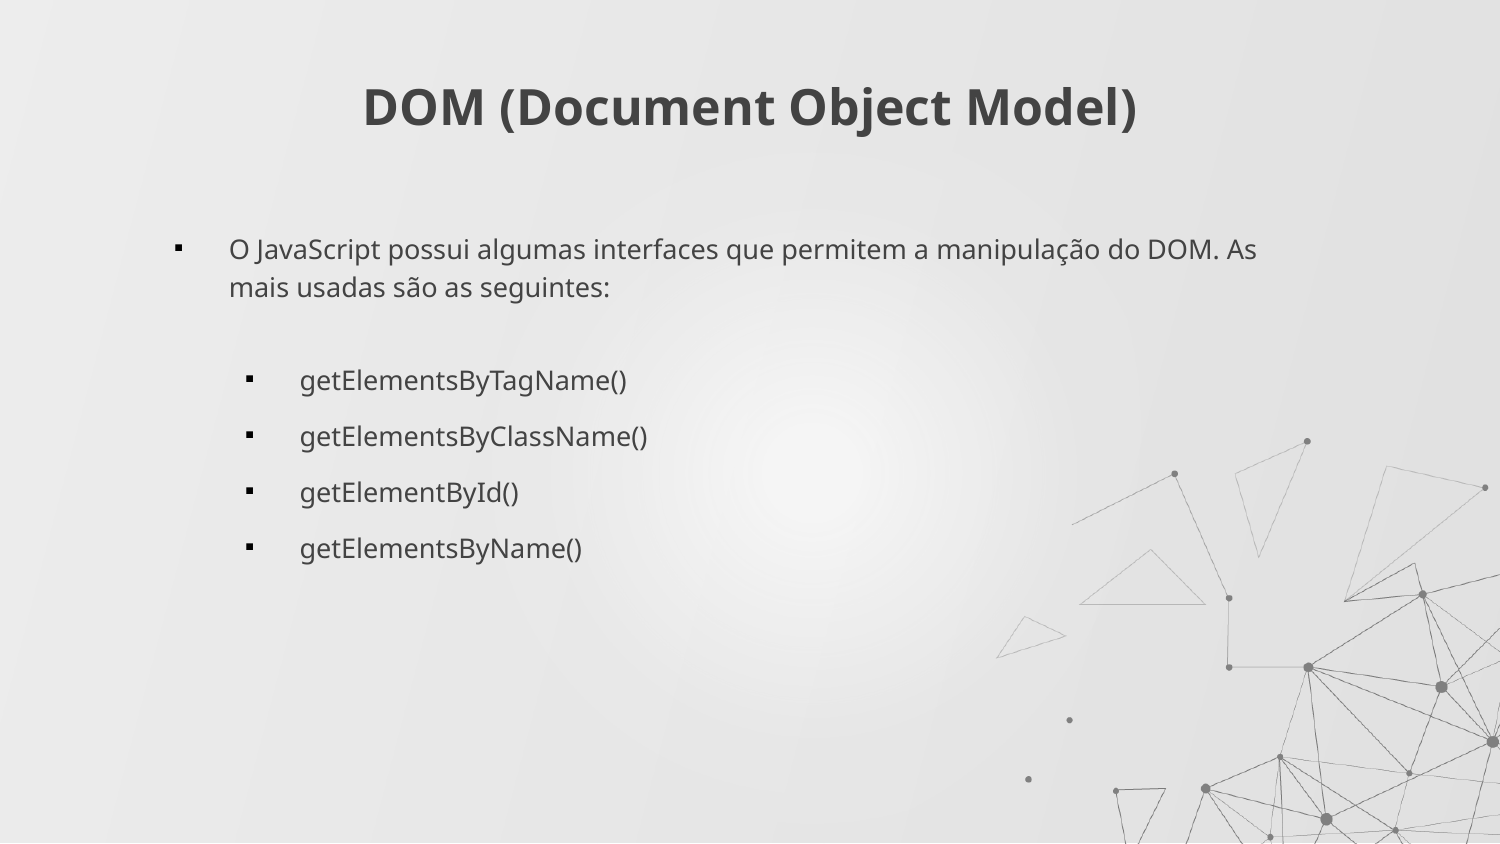

DOM (Document Object Model)
# O JavaScript possui algumas interfaces que permitem a manipulação do DOM. As mais usadas são as seguintes:
getElementsByTagName()
getElementsByClassName()
getElementById()
getElementsByName()